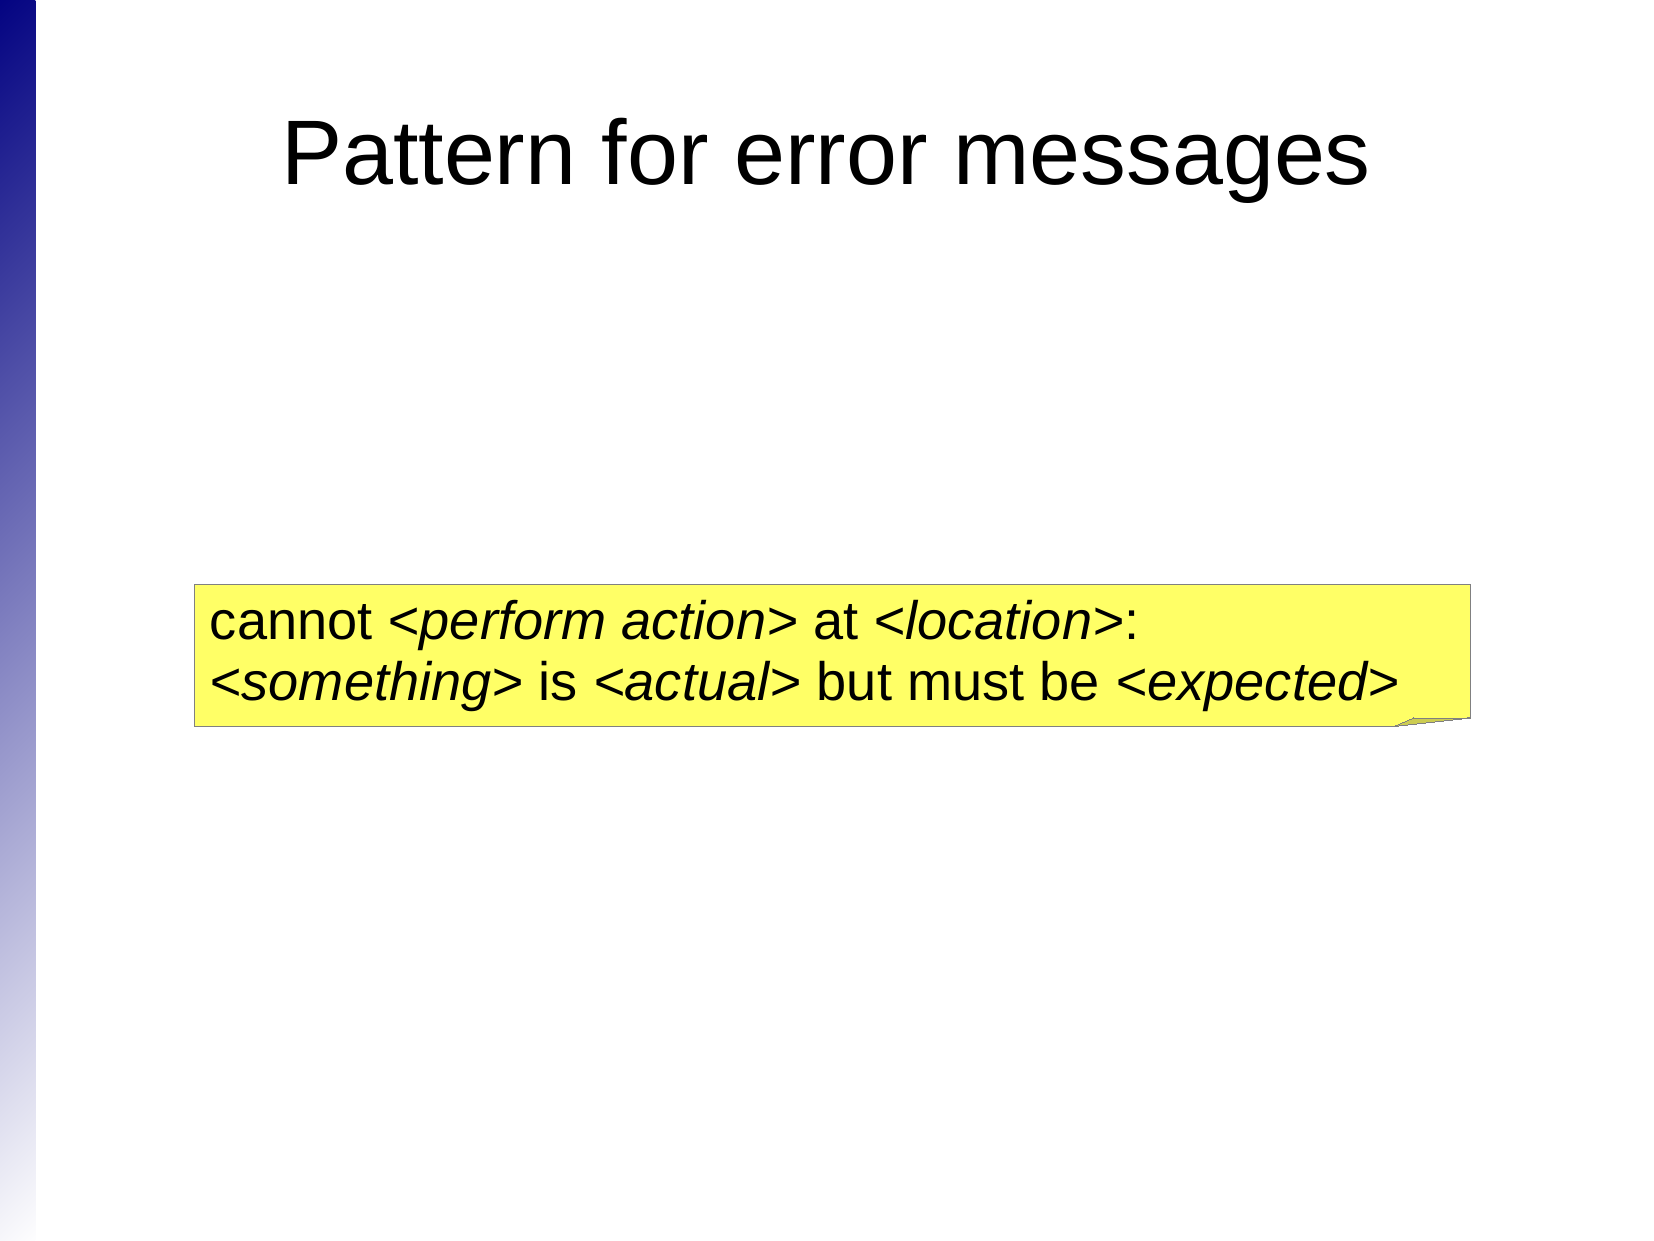

# Pattern for error messages
cannot <perform action> at <location>:
<something> is <actual> but must be <expected>